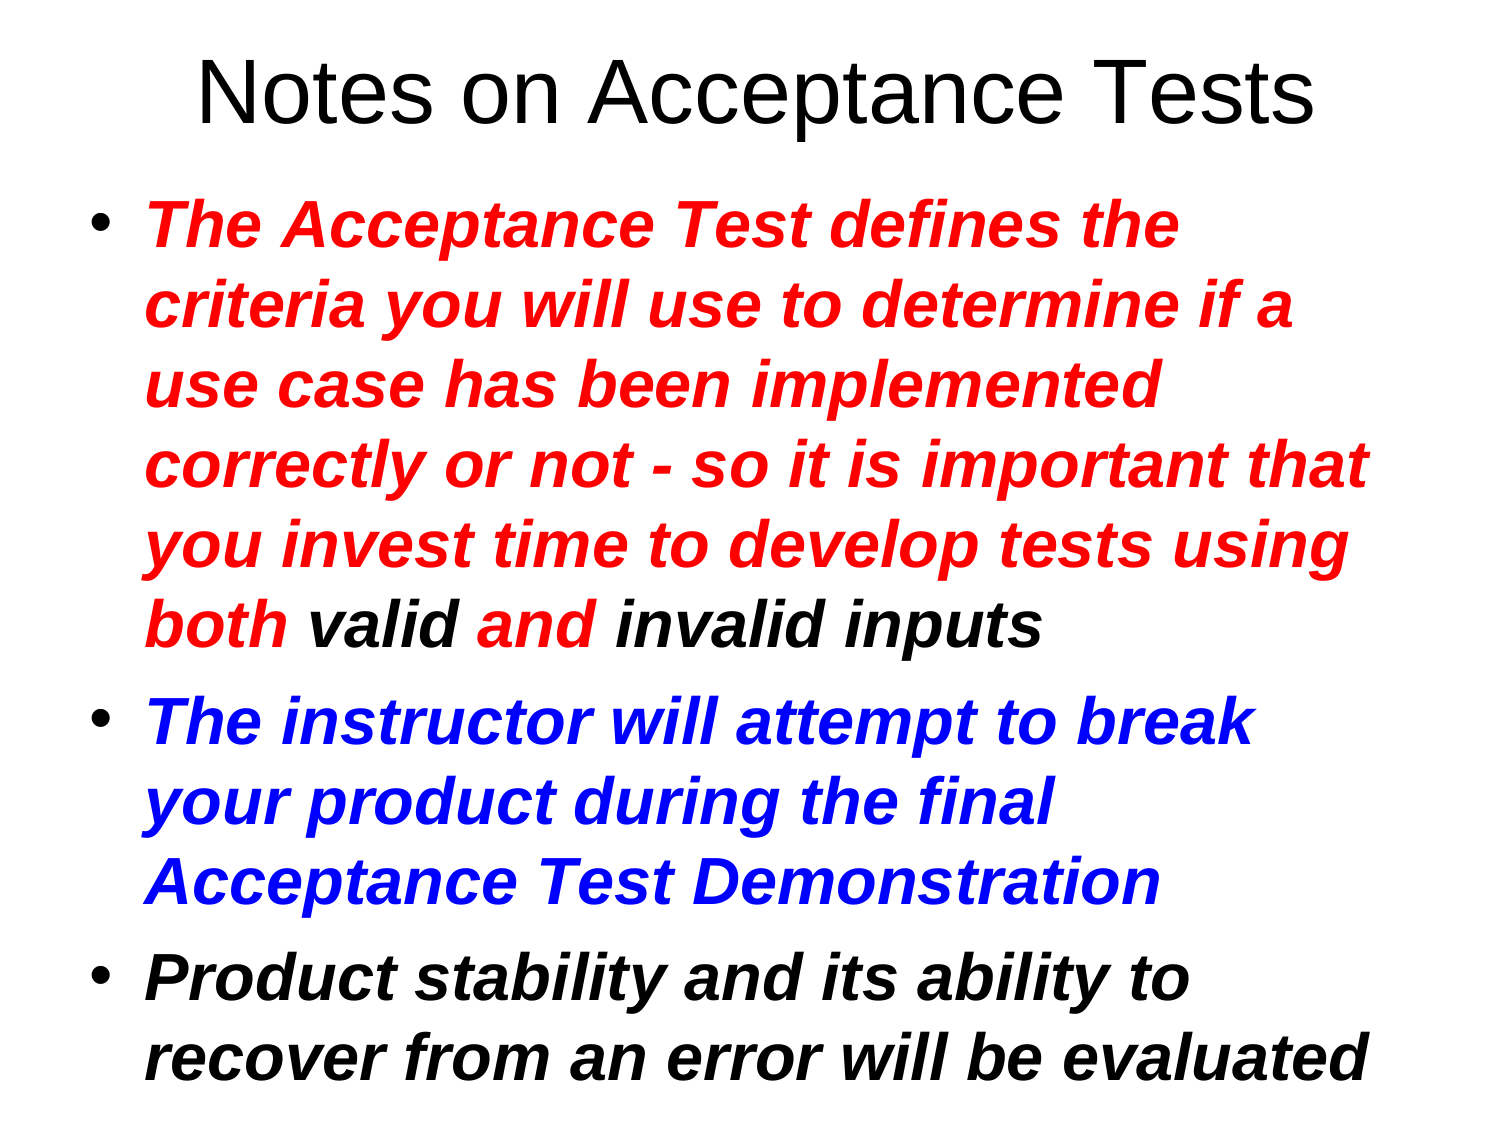

# Notes on Acceptance Tests
The Acceptance Test defines the criteria you will use to determine if a use case has been implemented correctly or not - so it is important that you invest time to develop tests using both valid and invalid inputs
The instructor will attempt to break your product during the final Acceptance Test Demonstration
Product stability and its ability to recover from an error will be evaluated